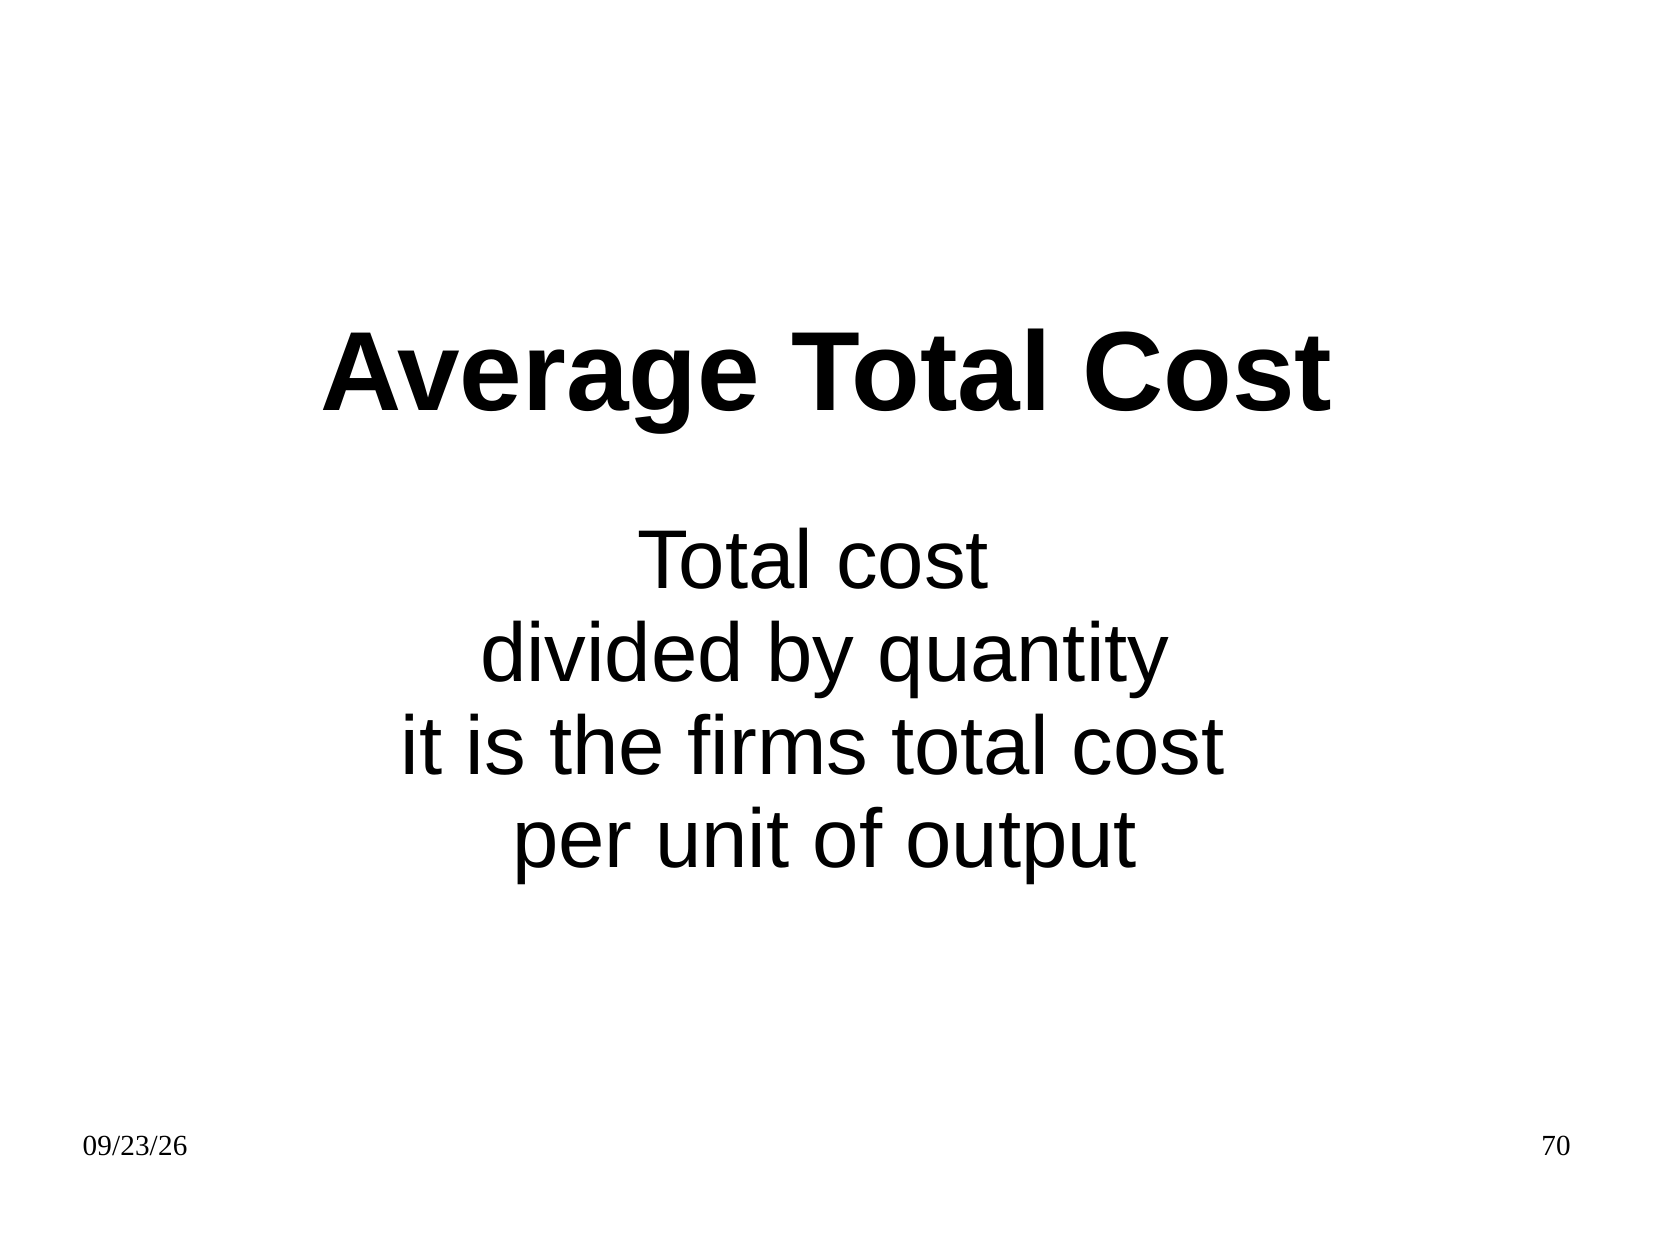

# Average Total Cost
Total cost
divided by quantity
it is the firms total cost
per unit of output
70